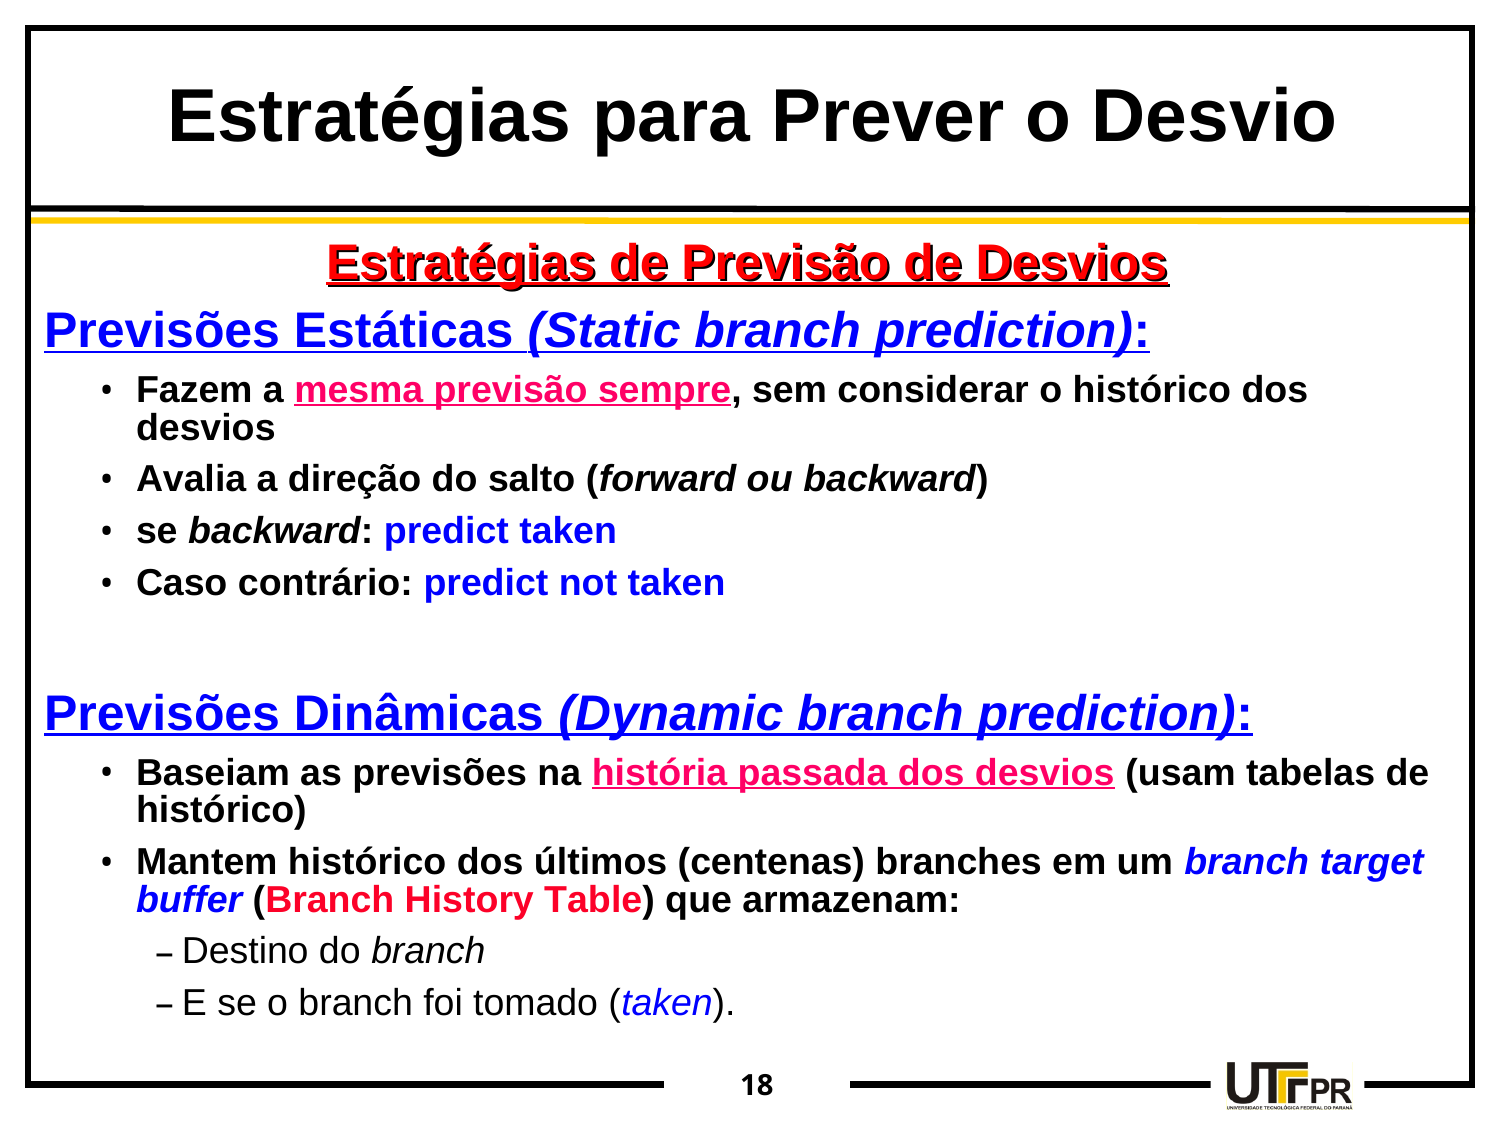

# Estratégias para Prever o Desvio
Estratégias de Previsão de Desvios
Previsões Estáticas (Static branch prediction):
Fazem a mesma previsão sempre, sem considerar o histórico dos desvios
Avalia a direção do salto (forward ou backward)
se backward: predict taken
Caso contrário: predict not taken
Previsões Dinâmicas (Dynamic branch prediction):
Baseiam as previsões na história passada dos desvios (usam tabelas de histórico)
Mantem histórico dos últimos (centenas) branches em um branch target buffer (Branch History Table) que armazenam:
Destino do branch
E se o branch foi tomado (taken).